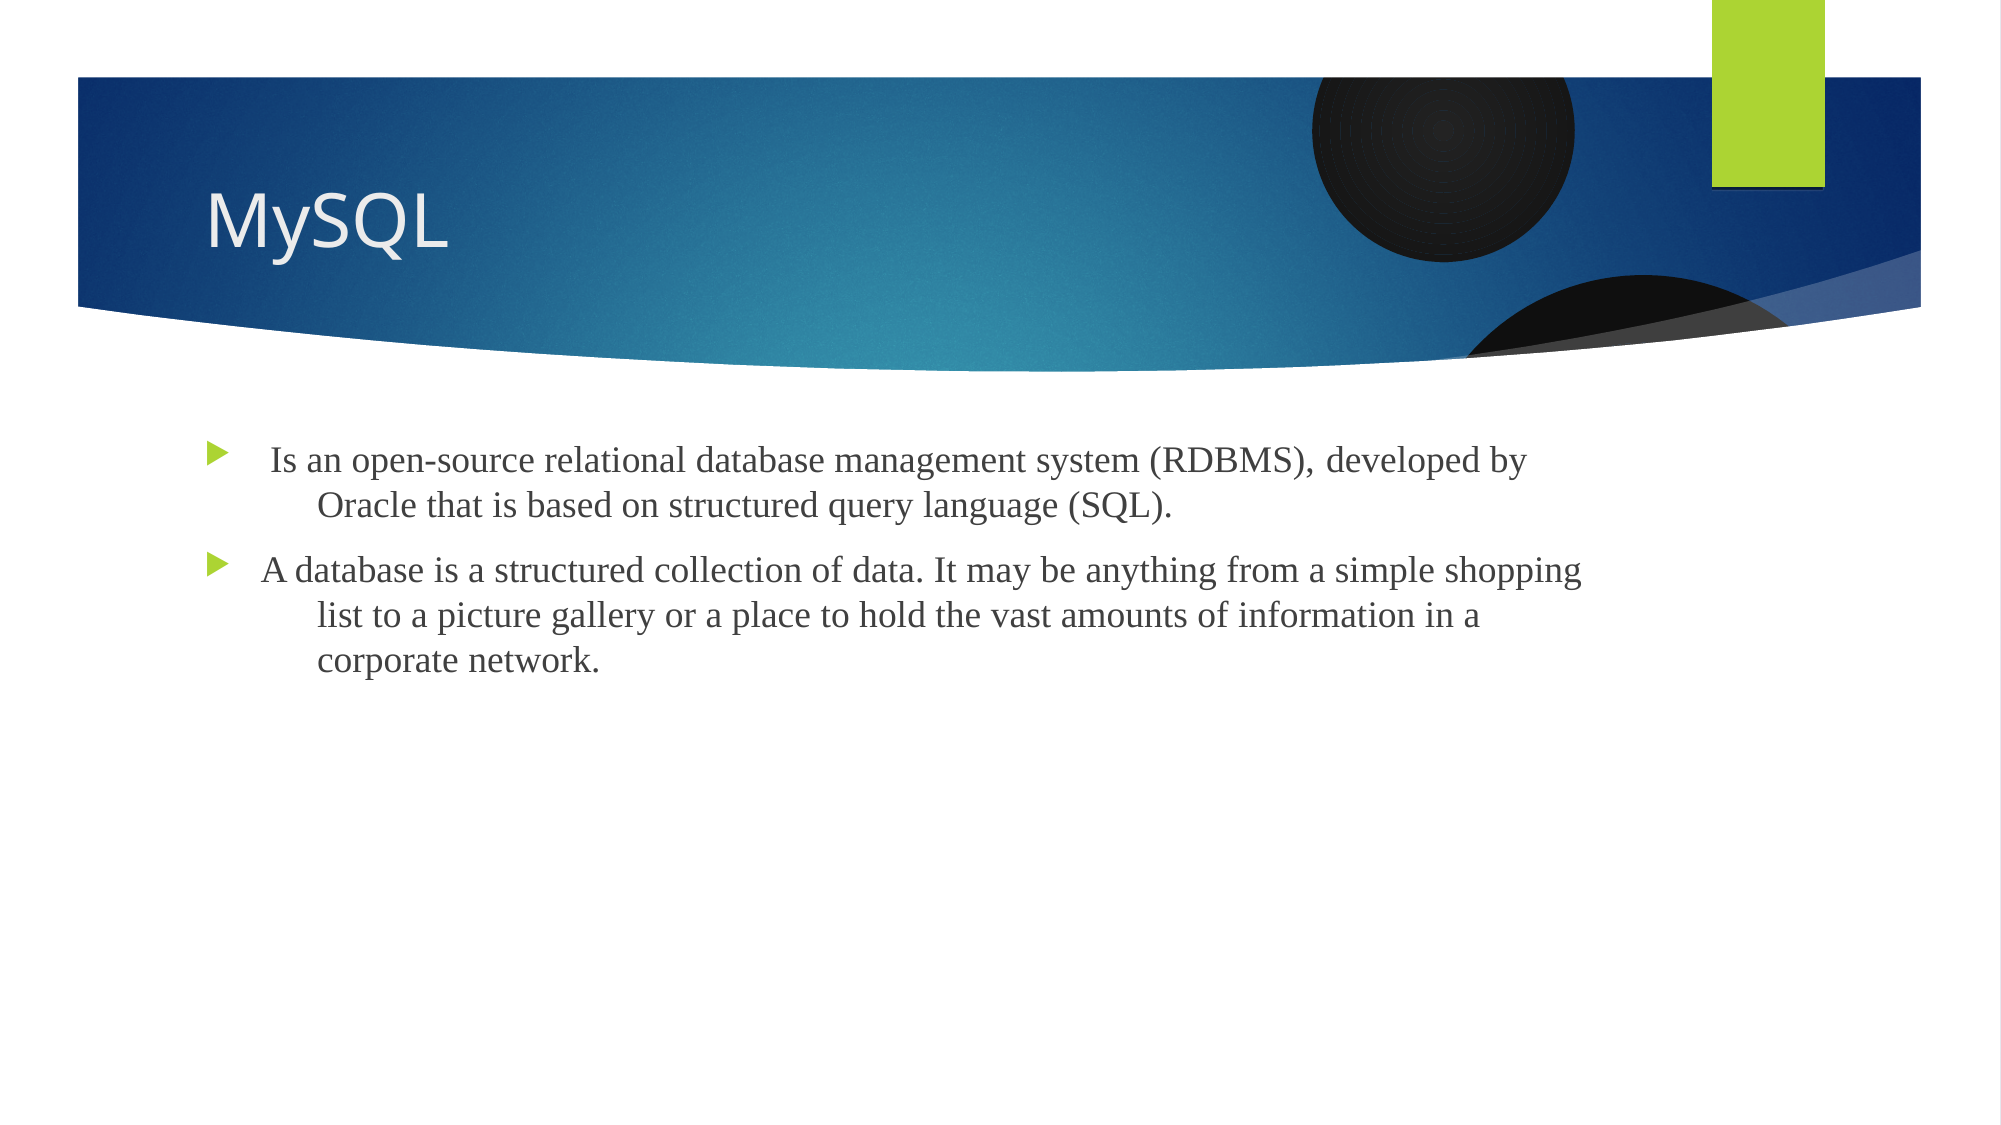

# MySQL
 Is an open-source relational database management system (RDBMS), developed by Oracle that is based on structured query language (SQL).
A database is a structured collection of data. It may be anything from a simple shopping list to a picture gallery or a place to hold the vast amounts of information in a corporate network.